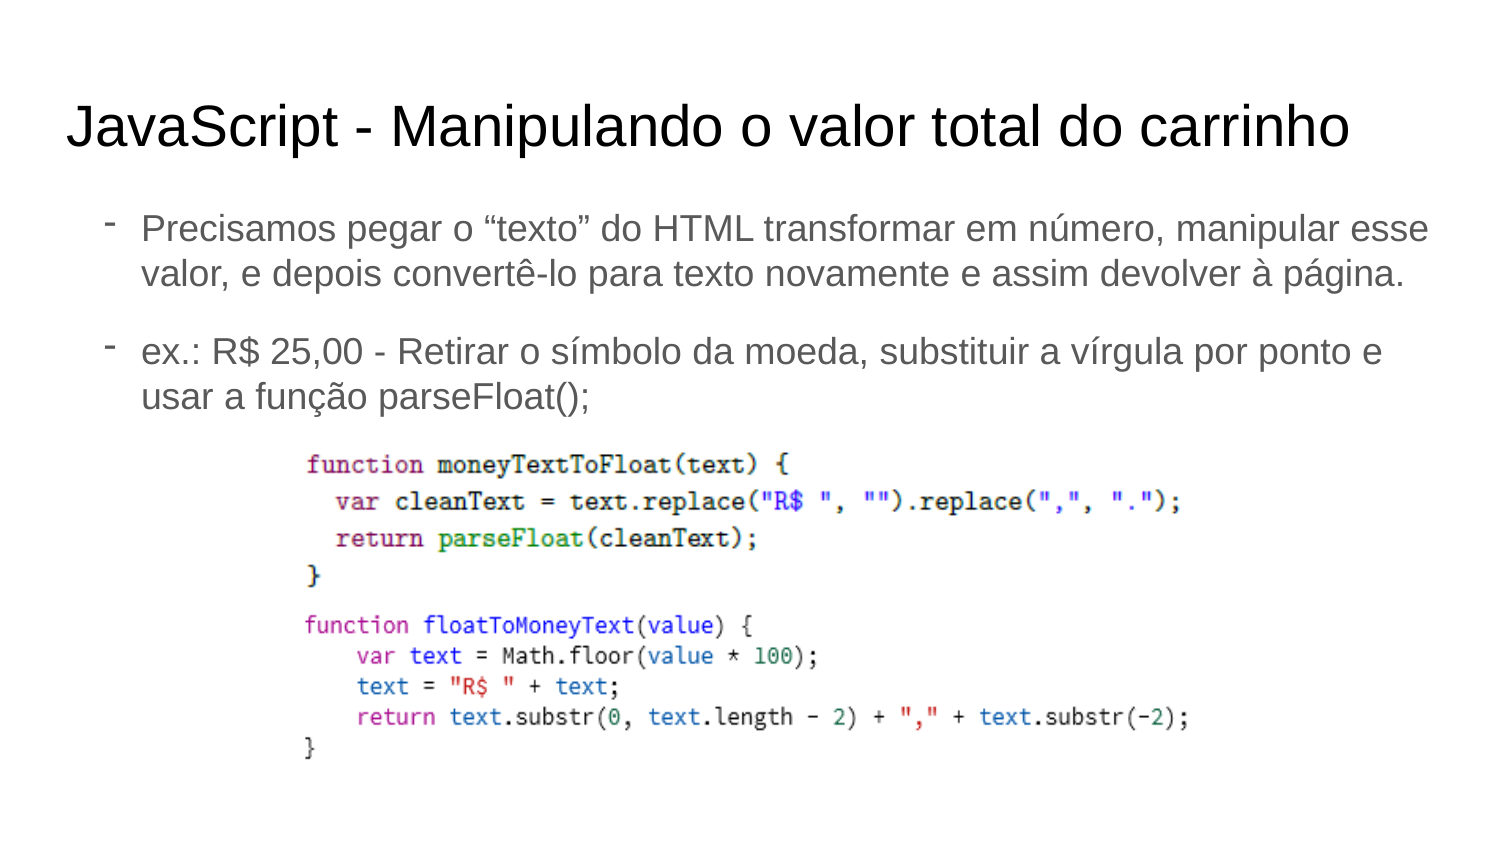

# JavaScript - Manipulando o valor total do carrinho
Precisamos pegar o “texto” do HTML transformar em número, manipular esse valor, e depois convertê-lo para texto novamente e assim devolver à página.
ex.: R$ 25,00 - Retirar o símbolo da moeda, substituir a vírgula por ponto e usar a função parseFloat();